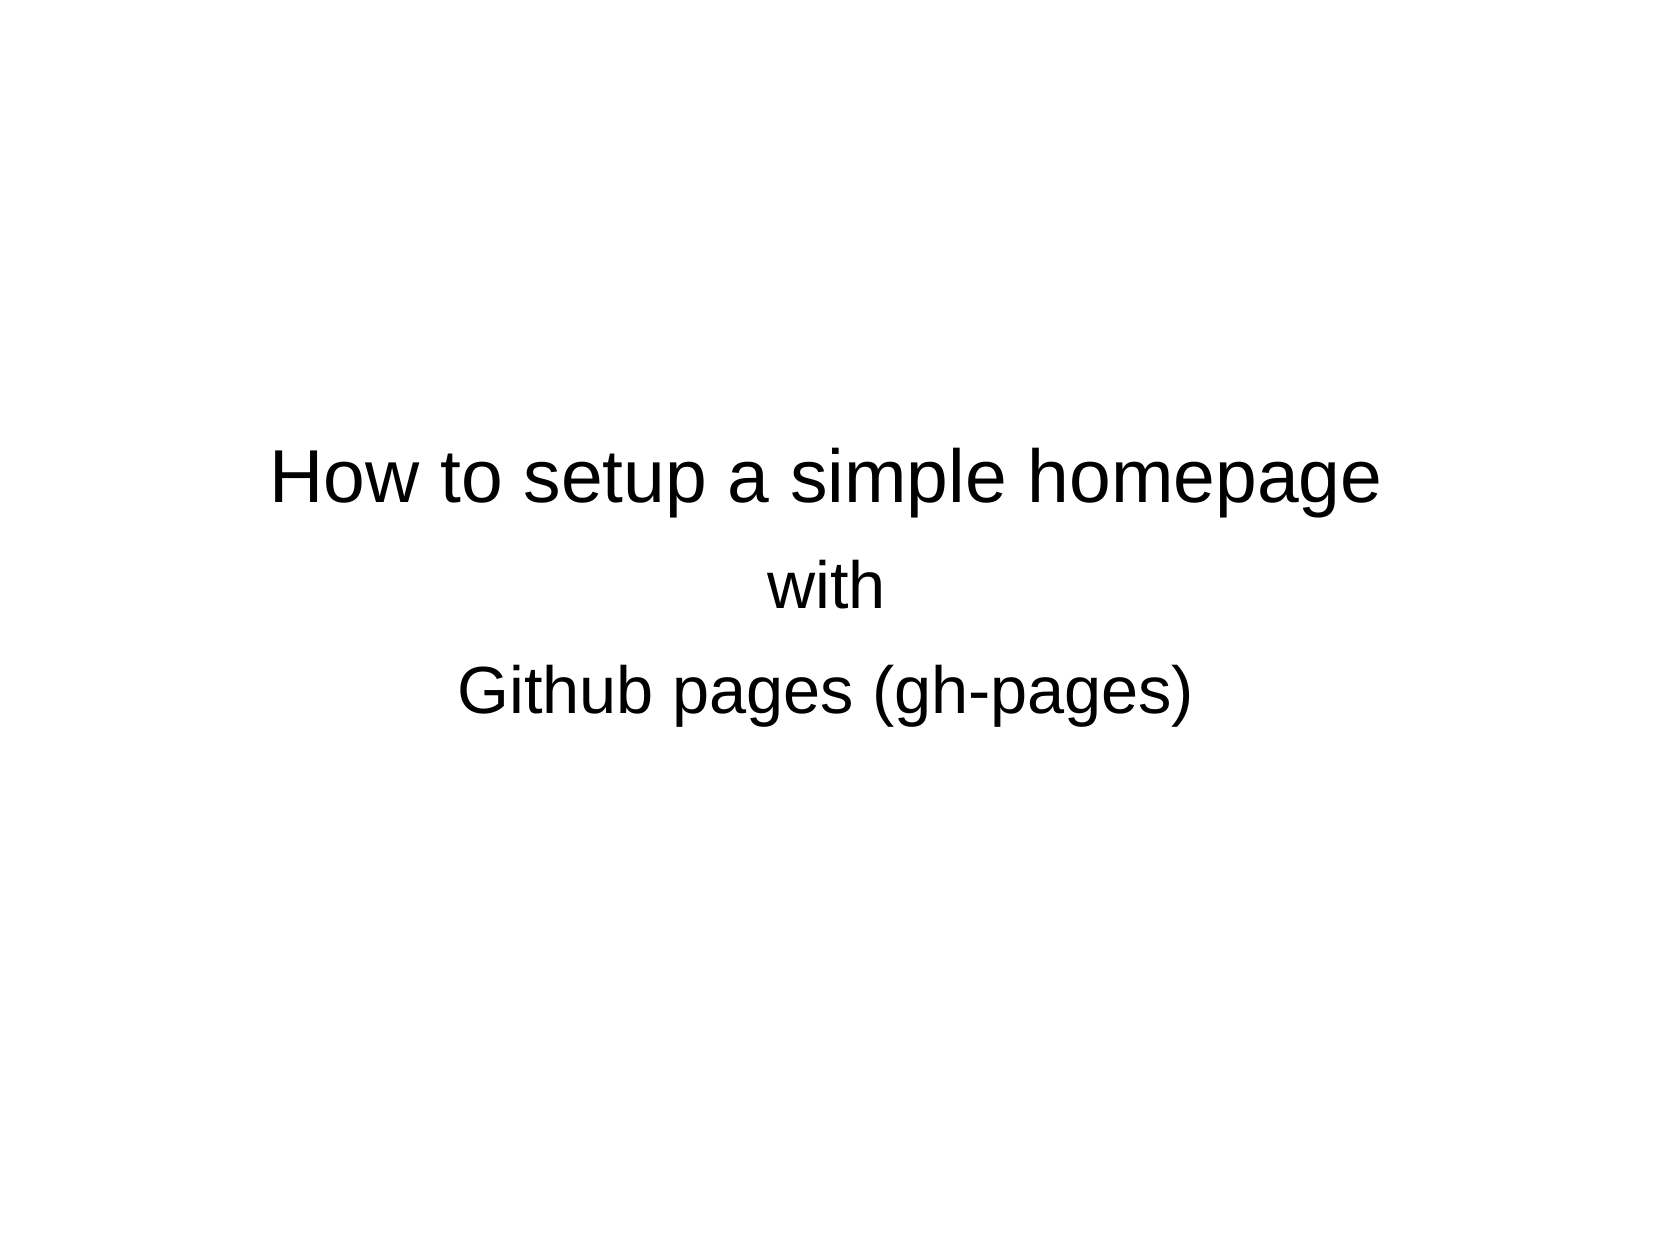

# How to setup a simple homepage
with
Github pages (gh-pages)